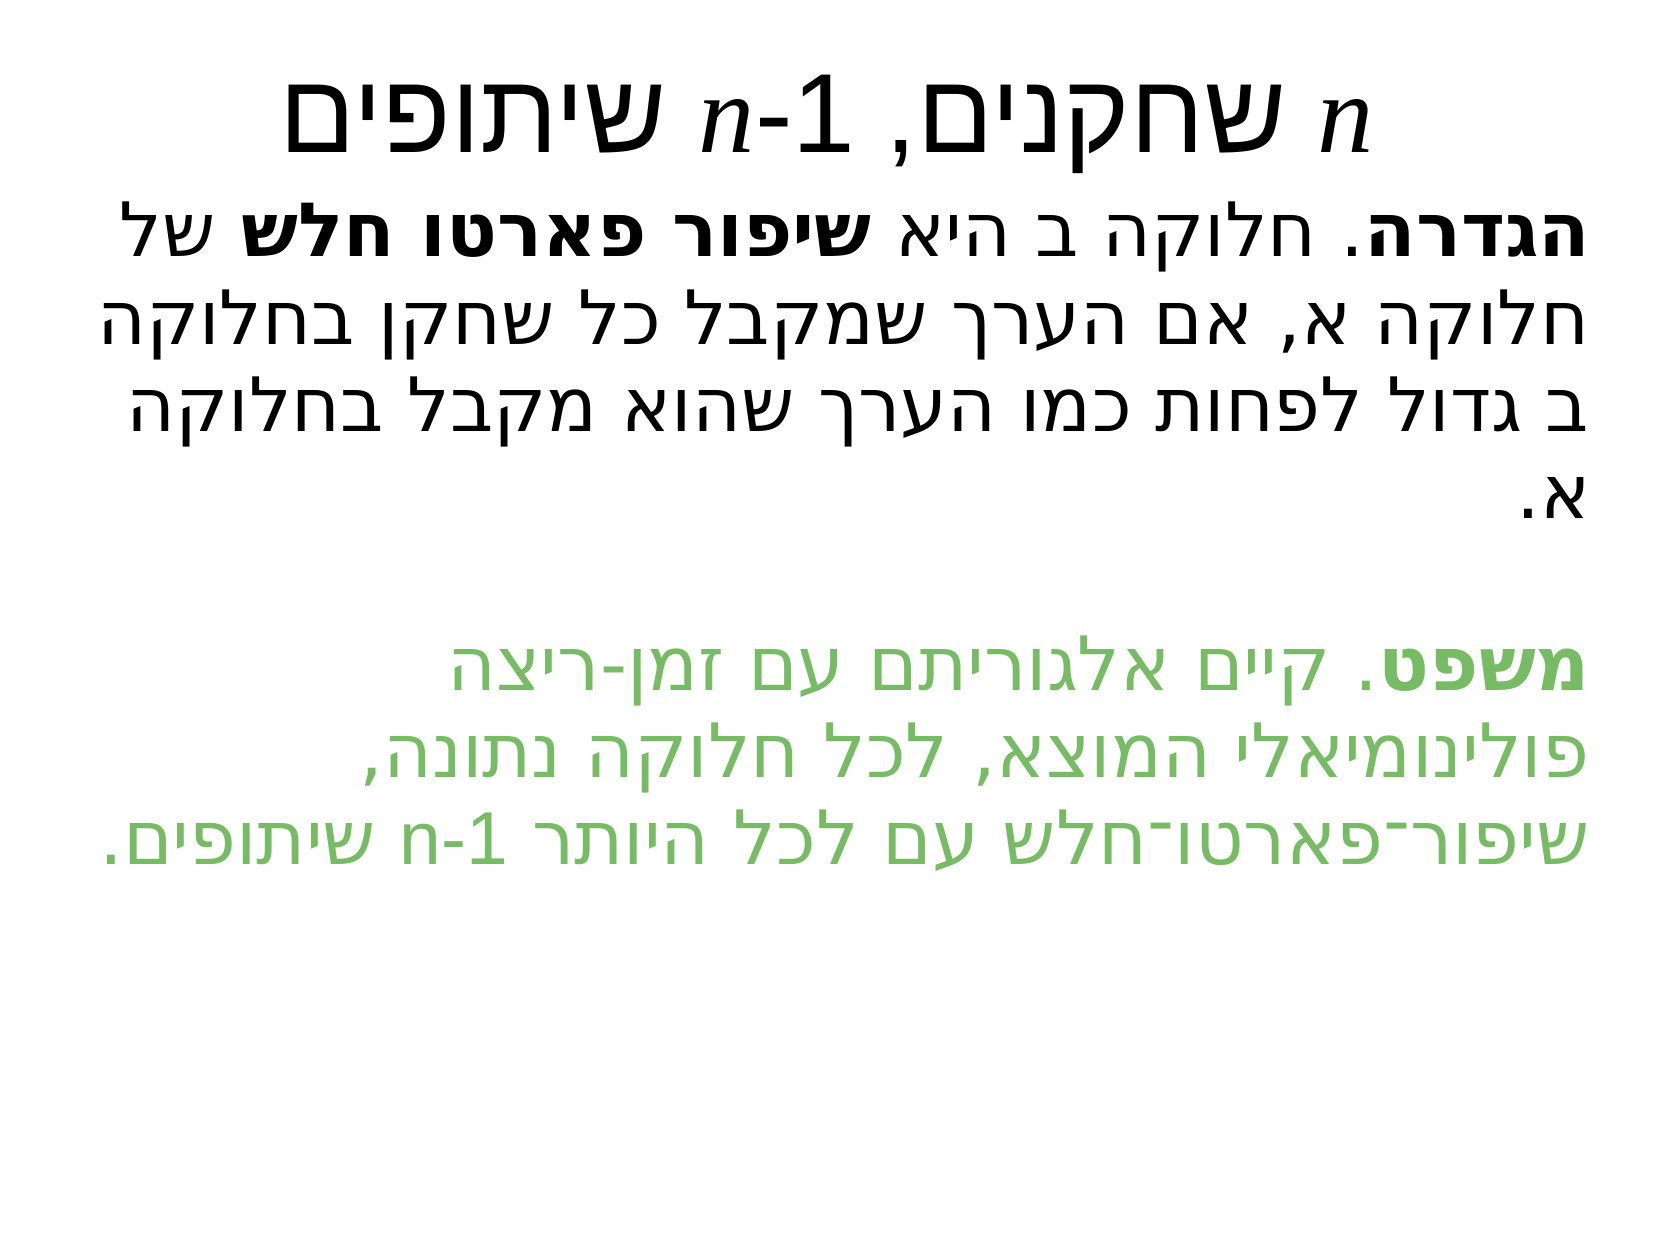

# n שחקנים, n-1 שיתופים
הגדרה. חלוקה ב היא שיפור פארטו חלש של חלוקה א, אם הערך שמקבל כל שחקן בחלוקה ב גדול לפחות כמו הערך שהוא מקבל בחלוקה א.
משפט. קיים אלגוריתם עם זמן-ריצה פולינומיאלי המוצא, לכל חלוקה נתונה, שיפור־פארטו־חלש עם לכל היותר n-1 שיתופים.